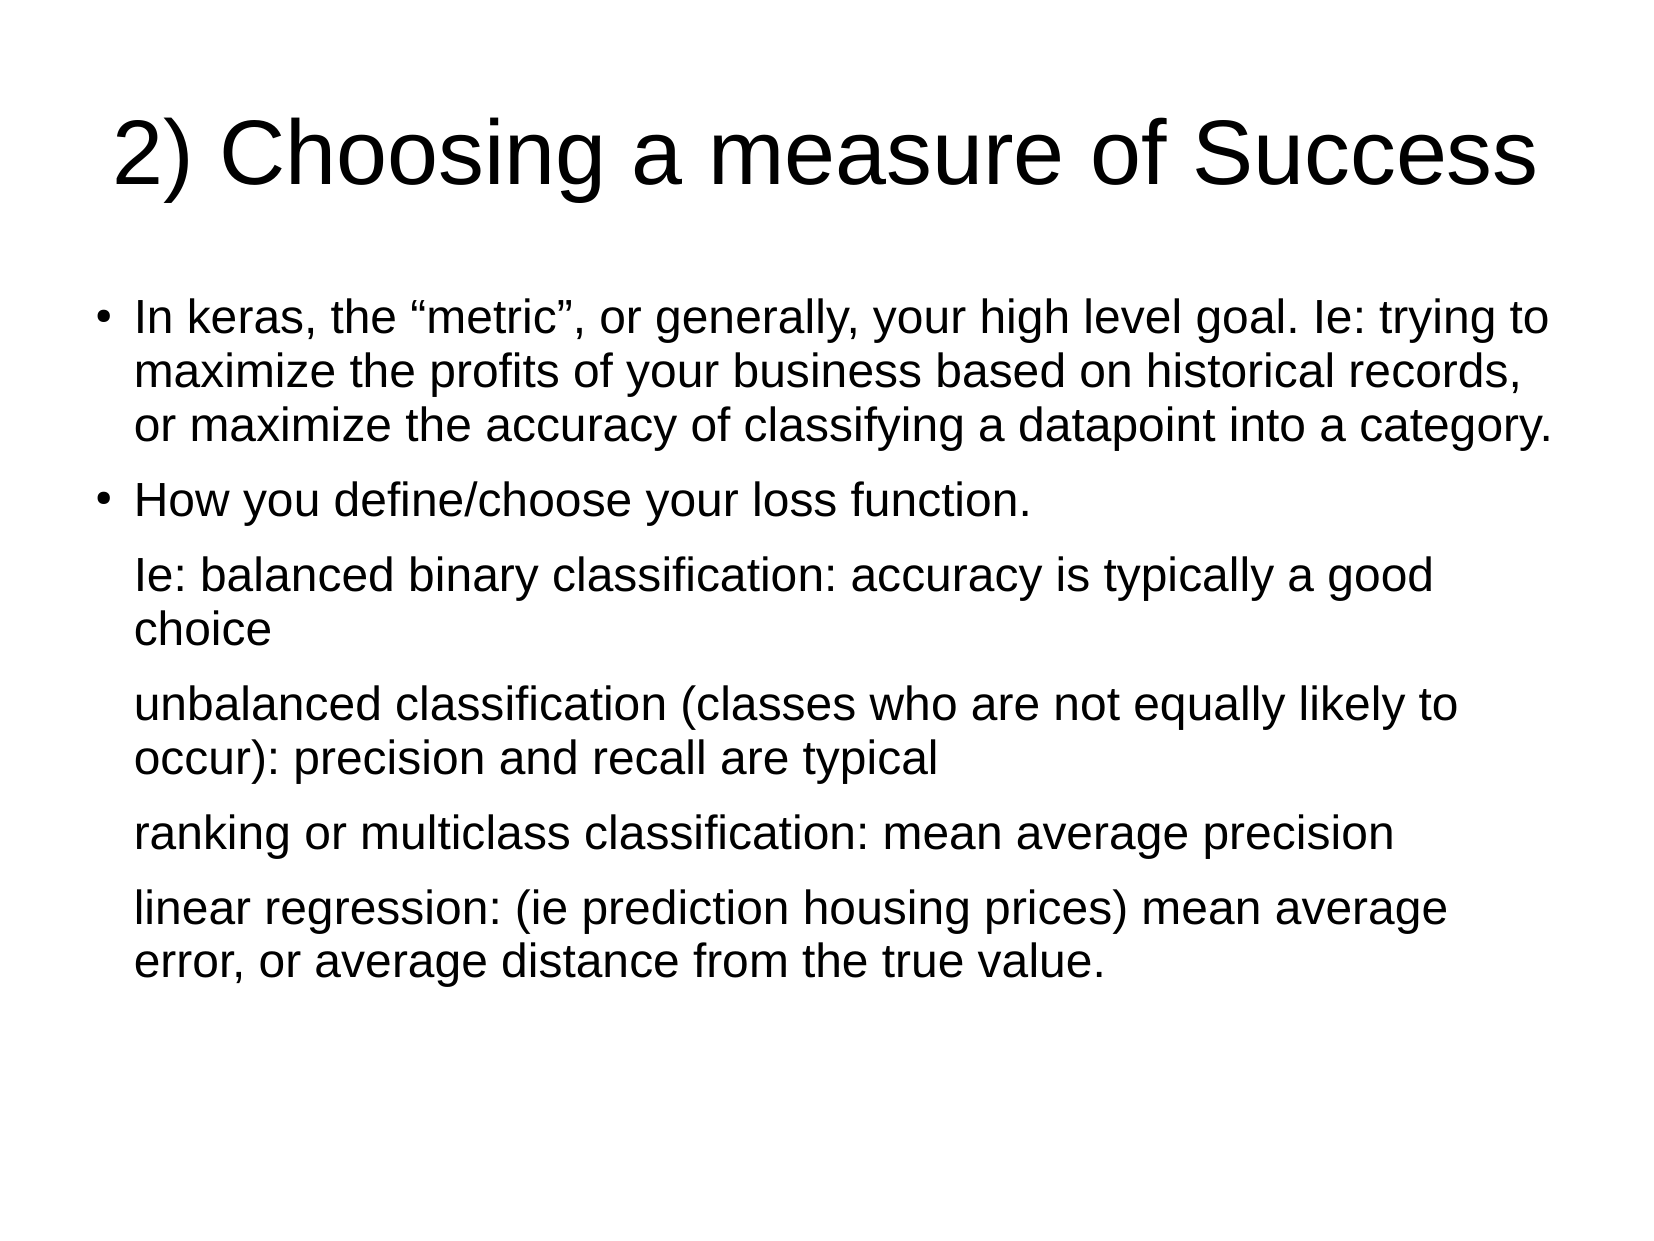

# 2) Choosing a measure of Success
In keras, the “metric”, or generally, your high level goal. Ie: trying to maximize the profits of your business based on historical records, or maximize the accuracy of classifying a datapoint into a category.
How you define/choose your loss function.
Ie: balanced binary classification: accuracy is typically a good choice
unbalanced classification (classes who are not equally likely to occur): precision and recall are typical
ranking or multiclass classification: mean average precision
linear regression: (ie prediction housing prices) mean average error, or average distance from the true value.